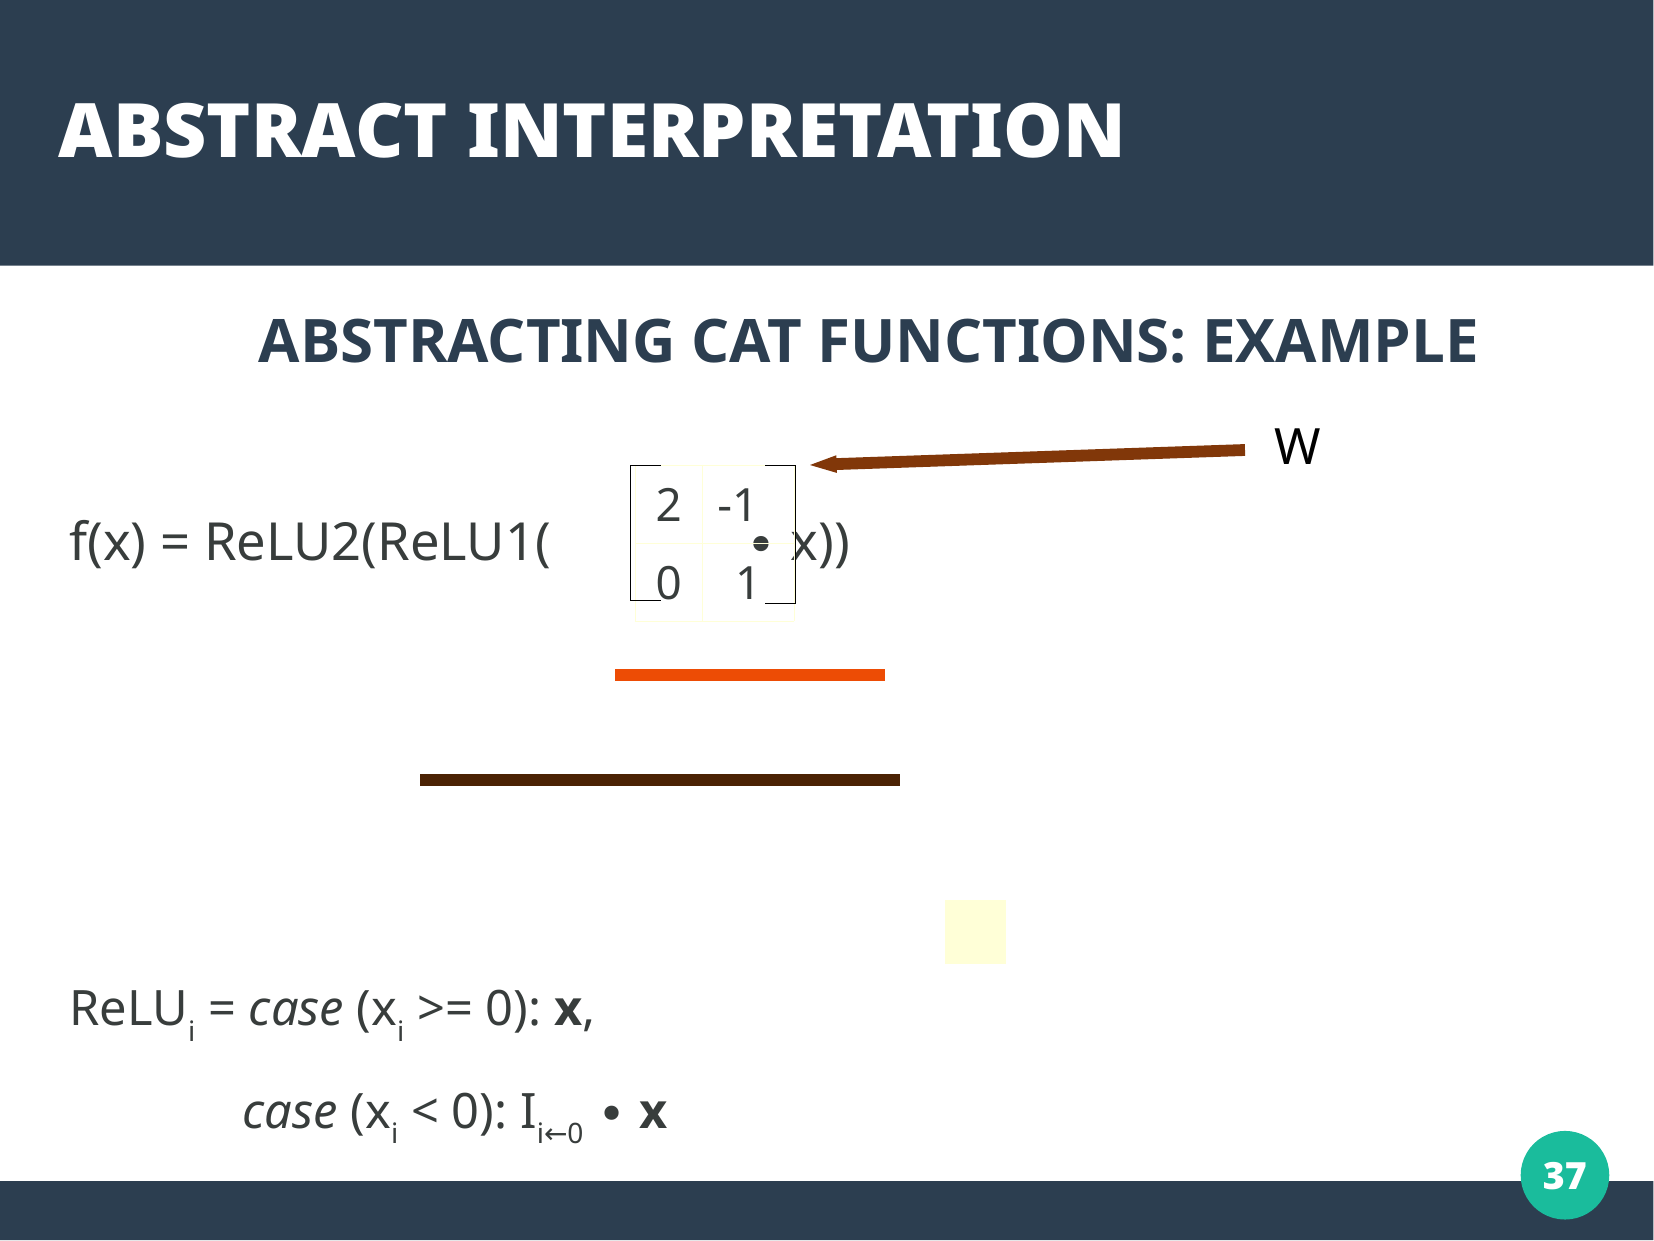

# ABSTRACT INTERPRETATION
ABSTRACTING CAT FUNCTIONS: EXAMPLE
f(x) = ReLU2(ReLU1(			∙ x))
ReLUi = case (xi >= 0): x,
 		 case (xi < 0): Ii←0 ∙ x
W
| 2 | -1 |
| --- | --- |
| 0 | 1 |
37